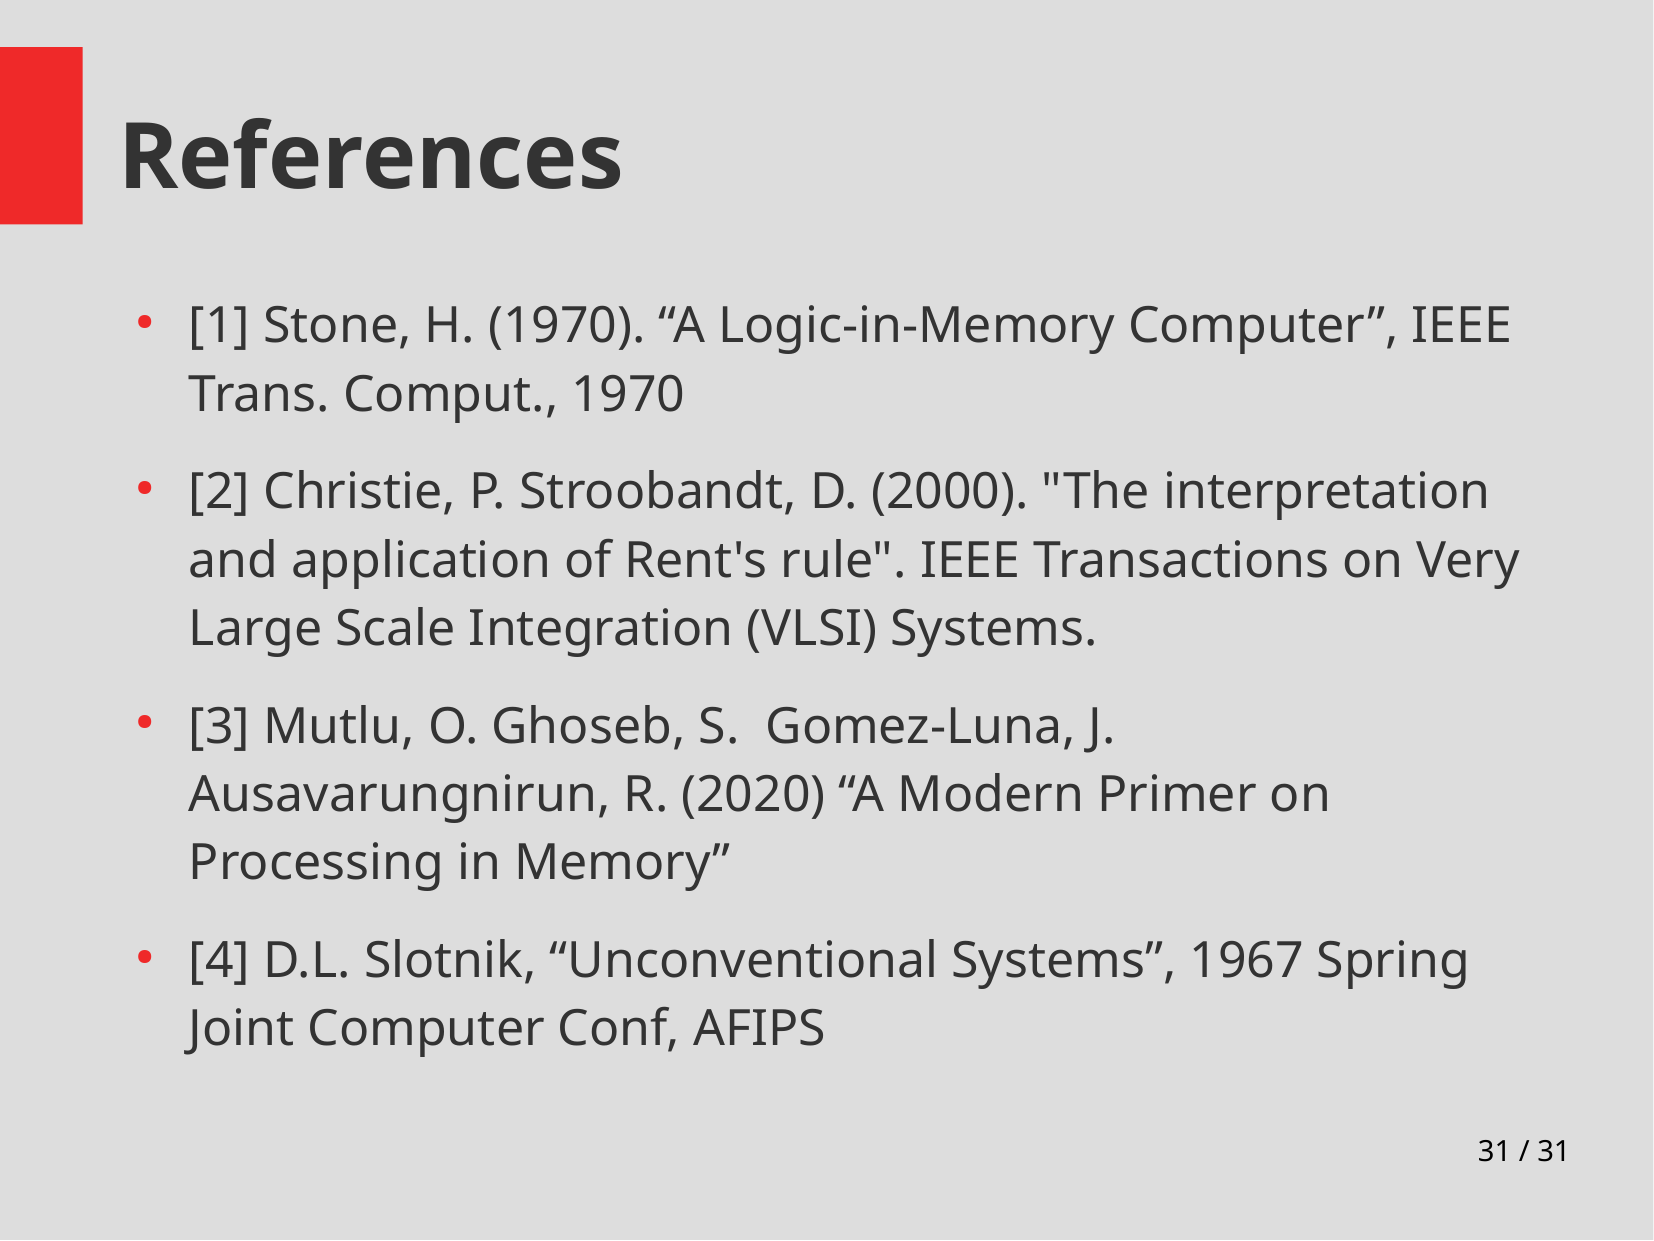

# References
[1] Stone, H. (1970). “A Logic-in-Memory Computer”, IEEE Trans. Comput., 1970
[2] Christie, P. Stroobandt, D. (2000). "The interpretation and application of Rent's rule". IEEE Transactions on Very Large Scale Integration (VLSI) Systems.
[3] Mutlu, O. Ghoseb, S. Gomez-Luna, J. Ausavarungnirun, R. (2020) “A Modern Primer on Processing in Memory”
[4] D.L. Slotnik, “Unconventional Systems”, 1967 Spring Joint Computer Conf, AFIPS
31